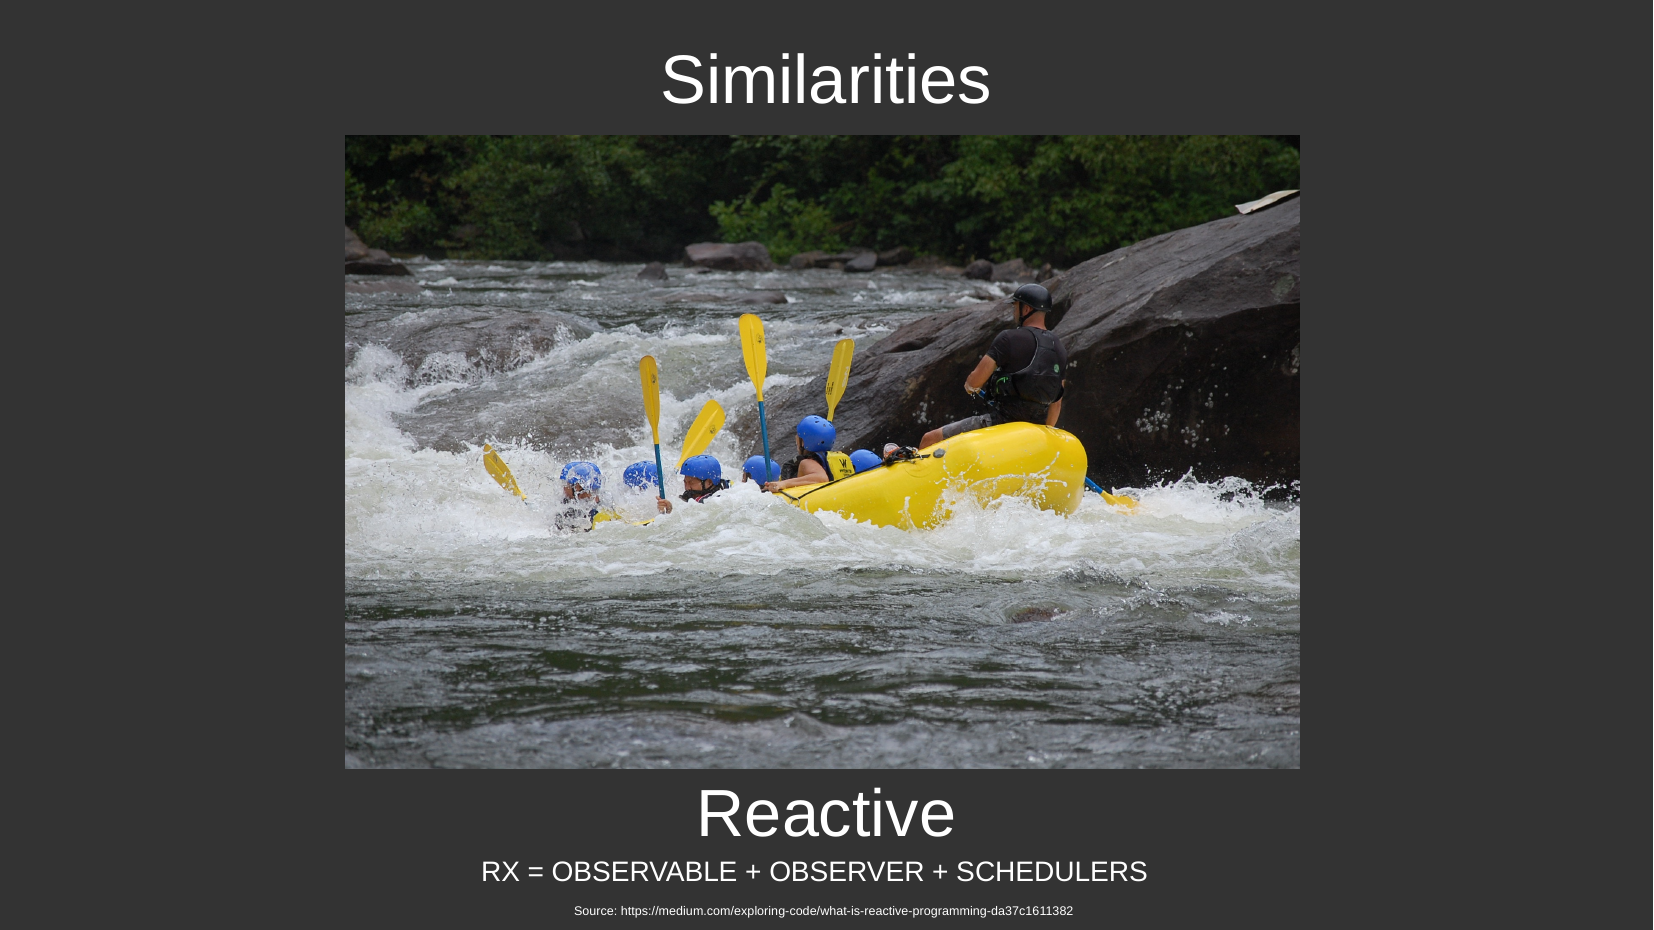

# Similarities
Reactive
RX = OBSERVABLE + OBSERVER + SCHEDULERS
Source: https://medium.com/exploring-code/what-is-reactive-programming-da37c1611382